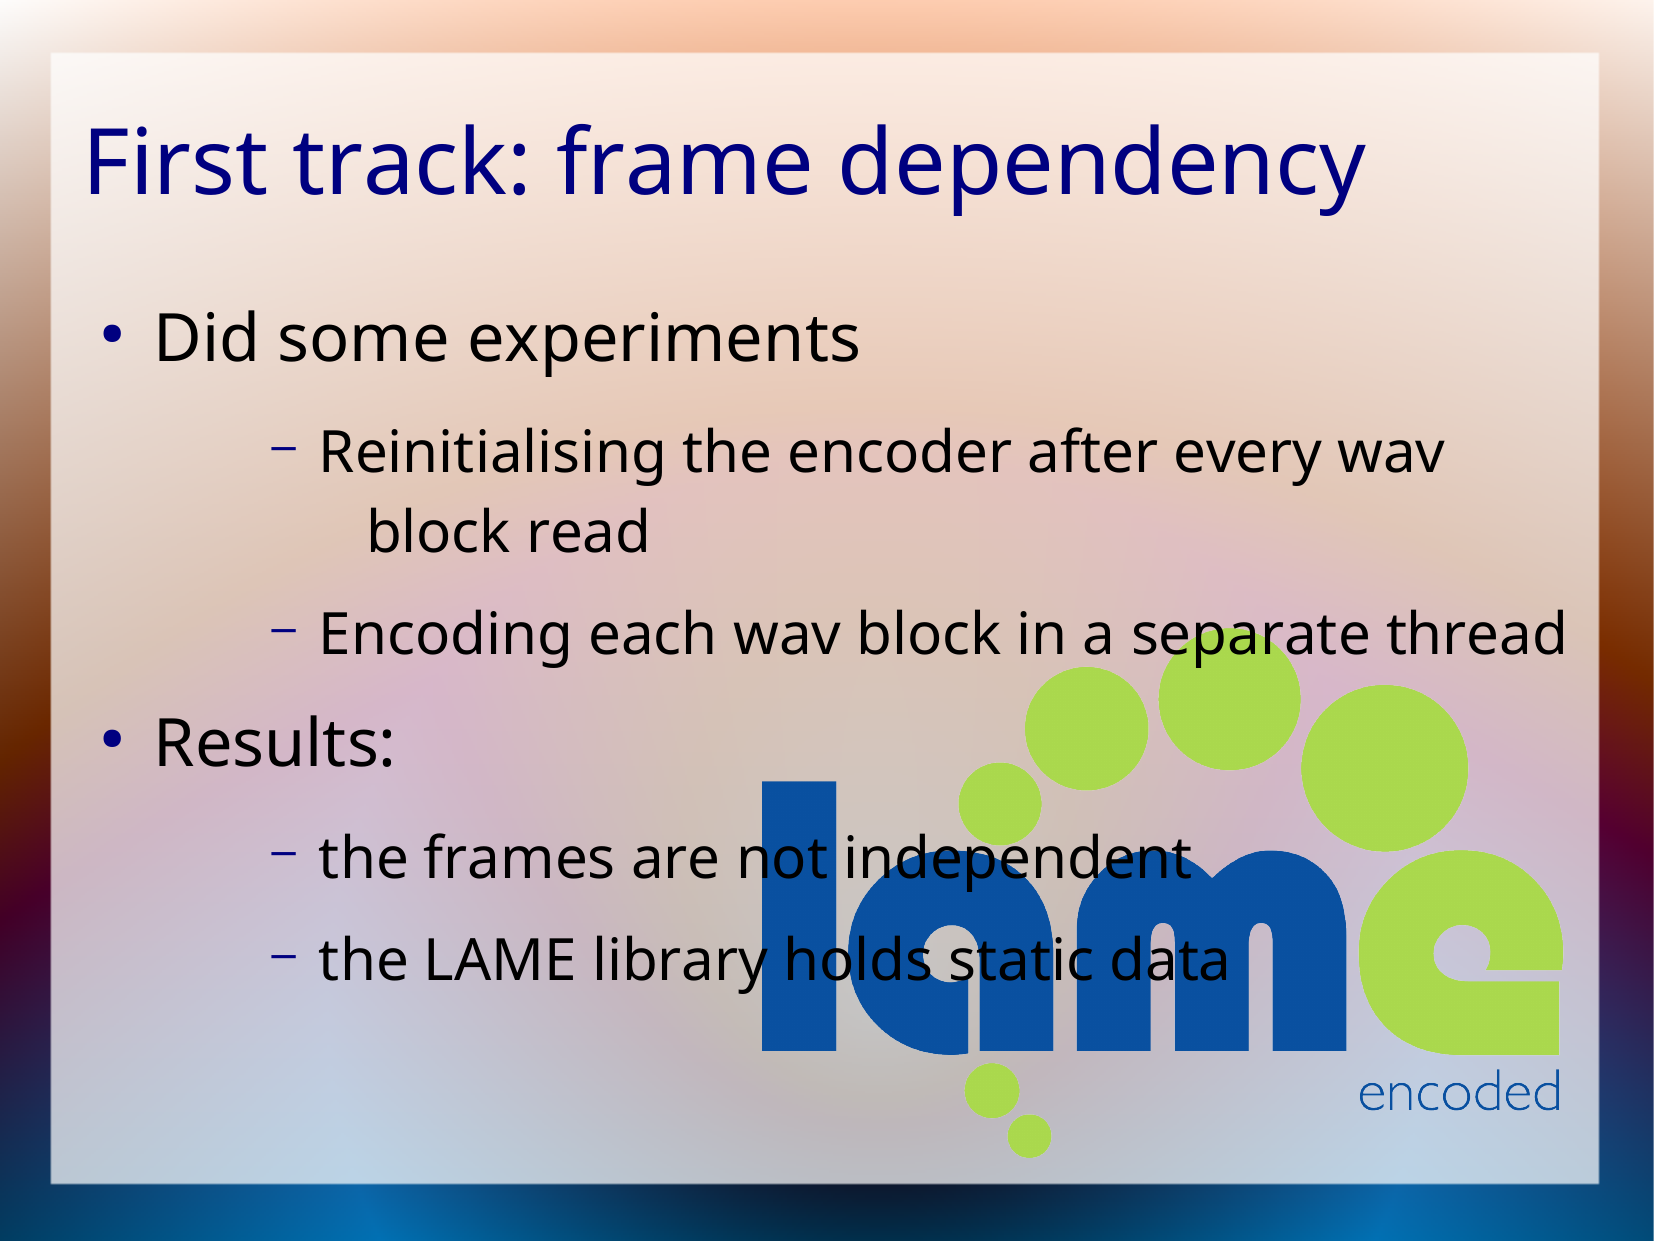

# First track: frame dependency
Did some experiments
Reinitialising the encoder after every wav block read
Encoding each wav block in a separate thread
Results:
the frames are not independent
the LAME library holds static data